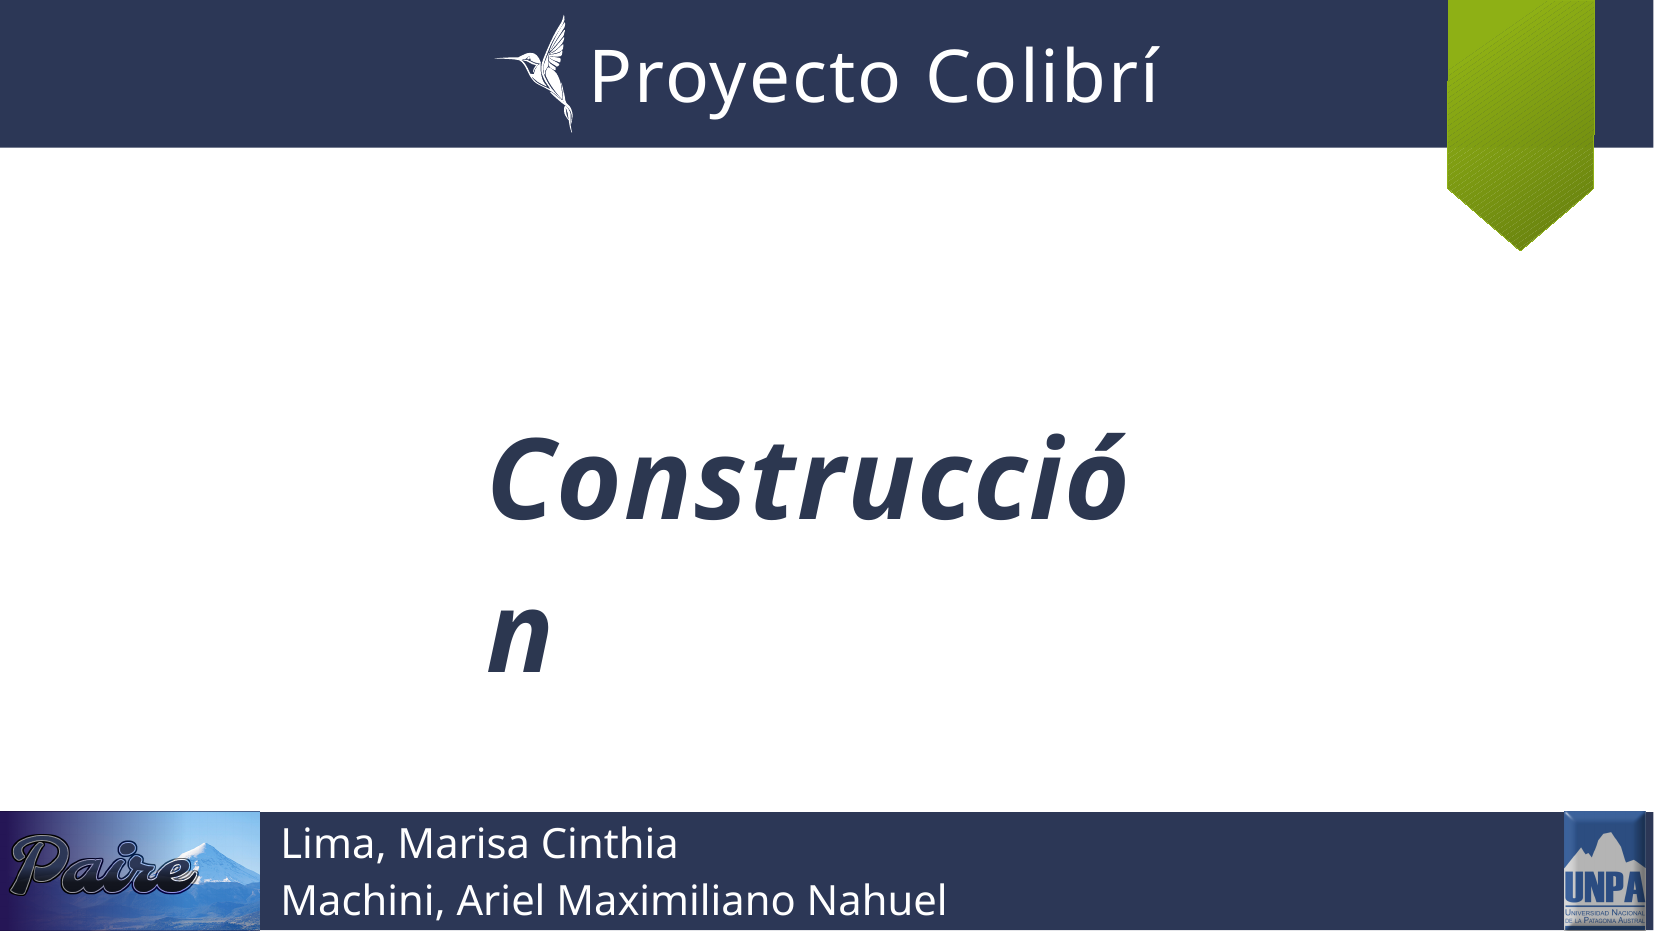

Proyecto Colibrí
Construcción
Lima, Marisa Cinthia
Machini, Ariel Maximiliano Nahuel